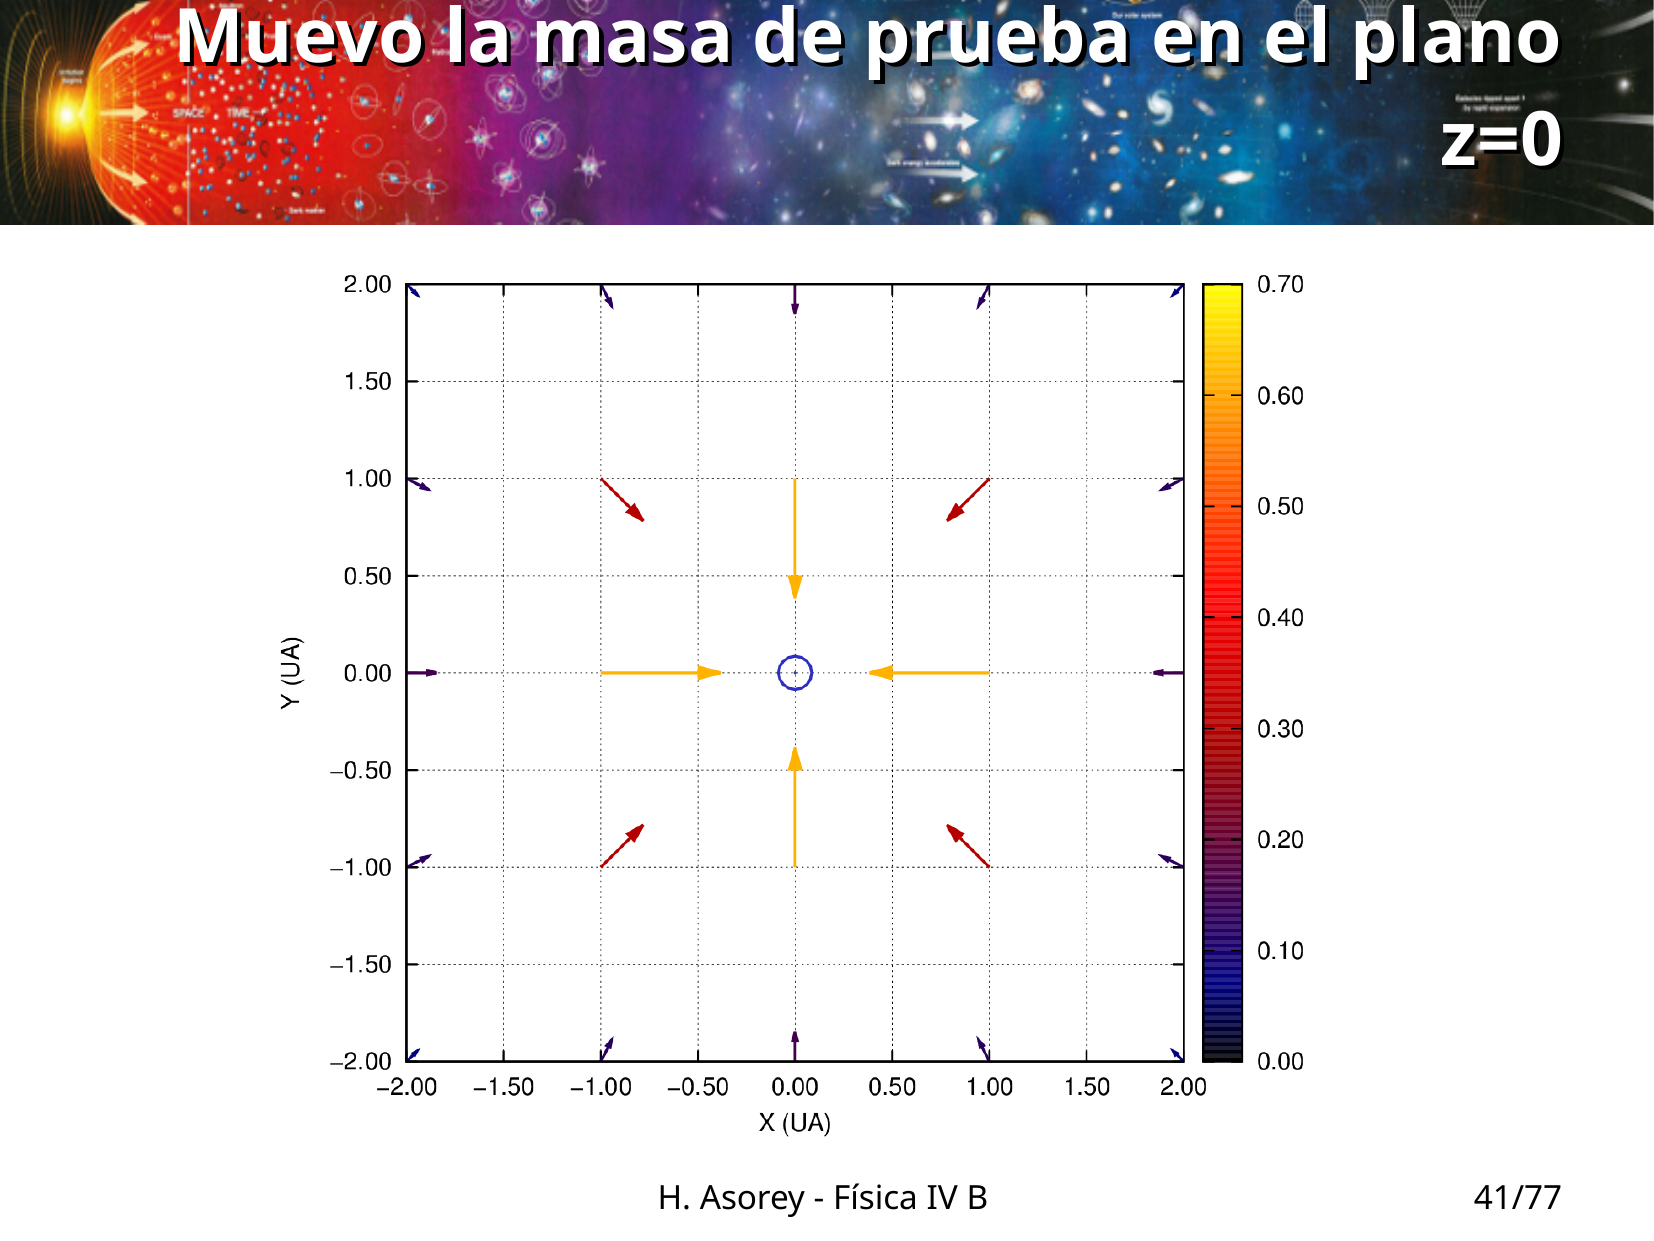

# Muevo la masa de prueba en el plano z=0
H. Asorey - Física IV B
41